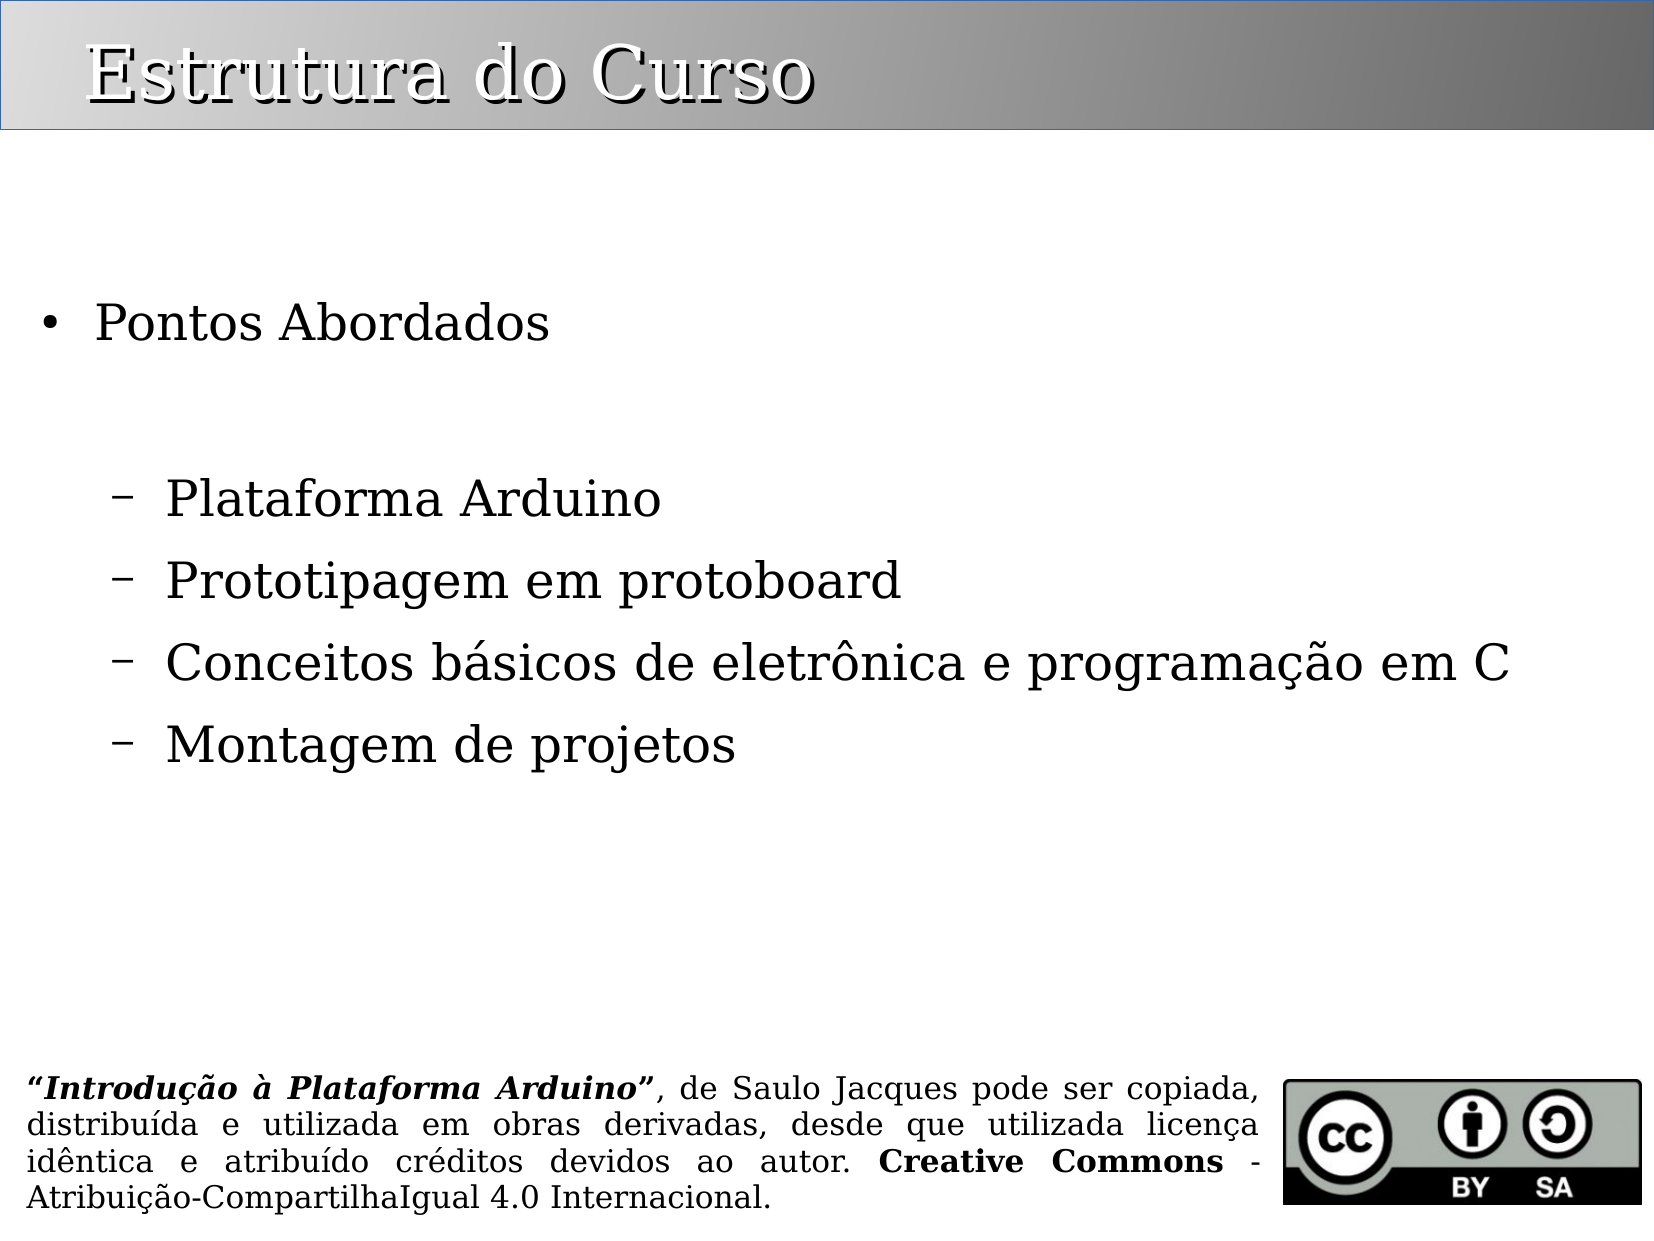

# Estrutura do Curso
Pontos Abordados
Plataforma Arduino
Prototipagem em protoboard
Conceitos básicos de eletrônica e programação em C
Montagem de projetos
“Introdução à Plataforma Arduino”, de Saulo Jacques pode ser copiada, distribuída e utilizada em obras derivadas, desde que utilizada licença idêntica e atribuído créditos devidos ao autor. Creative Commons - Atribuição-CompartilhaIgual 4.0 Internacional.